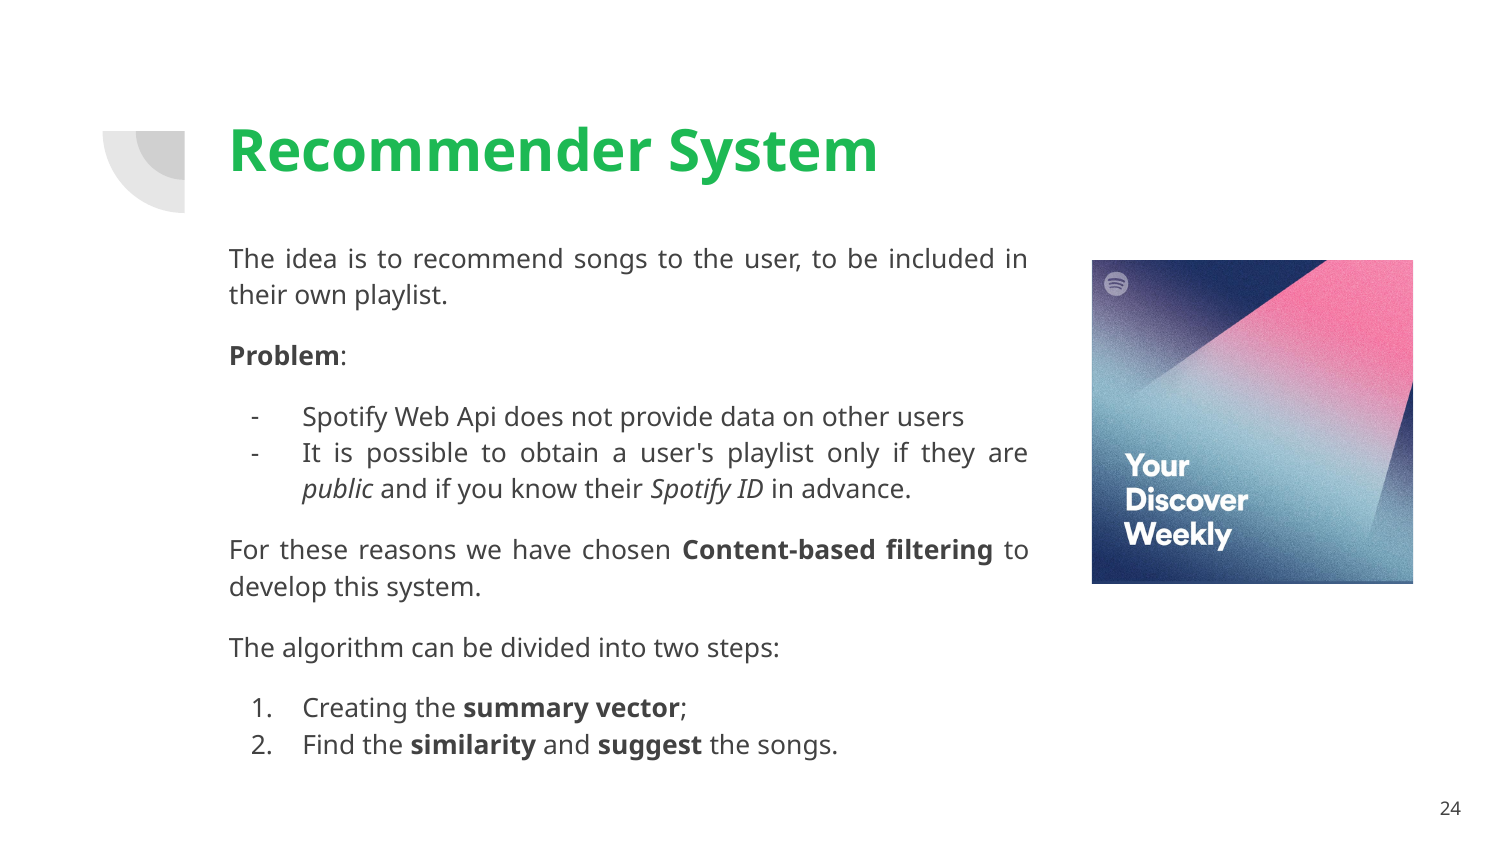

# Recommender System
The idea is to recommend songs to the user, to be included in their own playlist.
Problem:
Spotify Web Api does not provide data on other users
It is possible to obtain a user's playlist only if they are public and if you know their Spotify ID in advance.
For these reasons we have chosen Content-based filtering to develop this system.
The algorithm can be divided into two steps:
Creating the summary vector;
Find the similarity and suggest the songs.